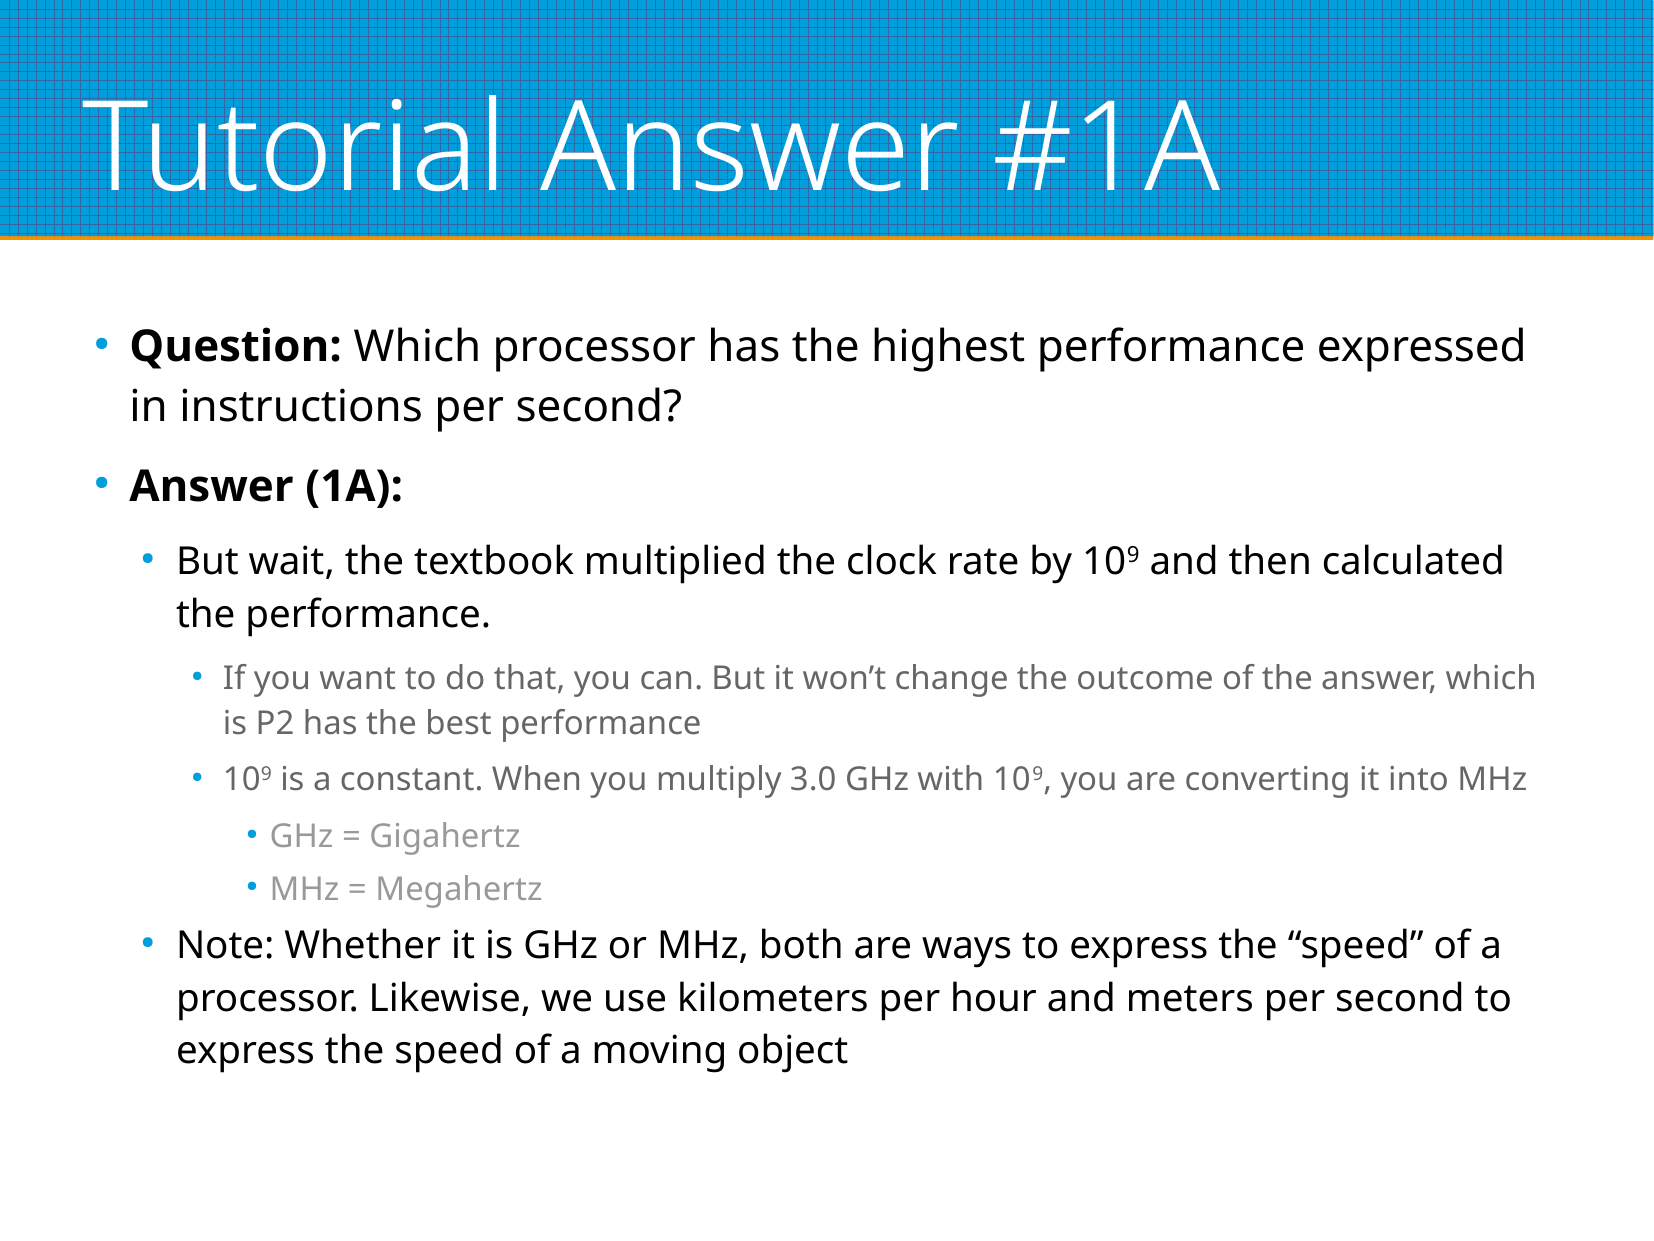

# Tutorial Answer #1A
Question: Which processor has the highest performance expressed in instructions per second?
Answer (1A):
But wait, the textbook multiplied the clock rate by 109 and then calculated the performance.
If you want to do that, you can. But it won’t change the outcome of the answer, which is P2 has the best performance
109 is a constant. When you multiply 3.0 GHz with 109, you are converting it into MHz
GHz = Gigahertz
MHz = Megahertz
Note: Whether it is GHz or MHz, both are ways to express the “speed” of a processor. Likewise, we use kilometers per hour and meters per second to express the speed of a moving object